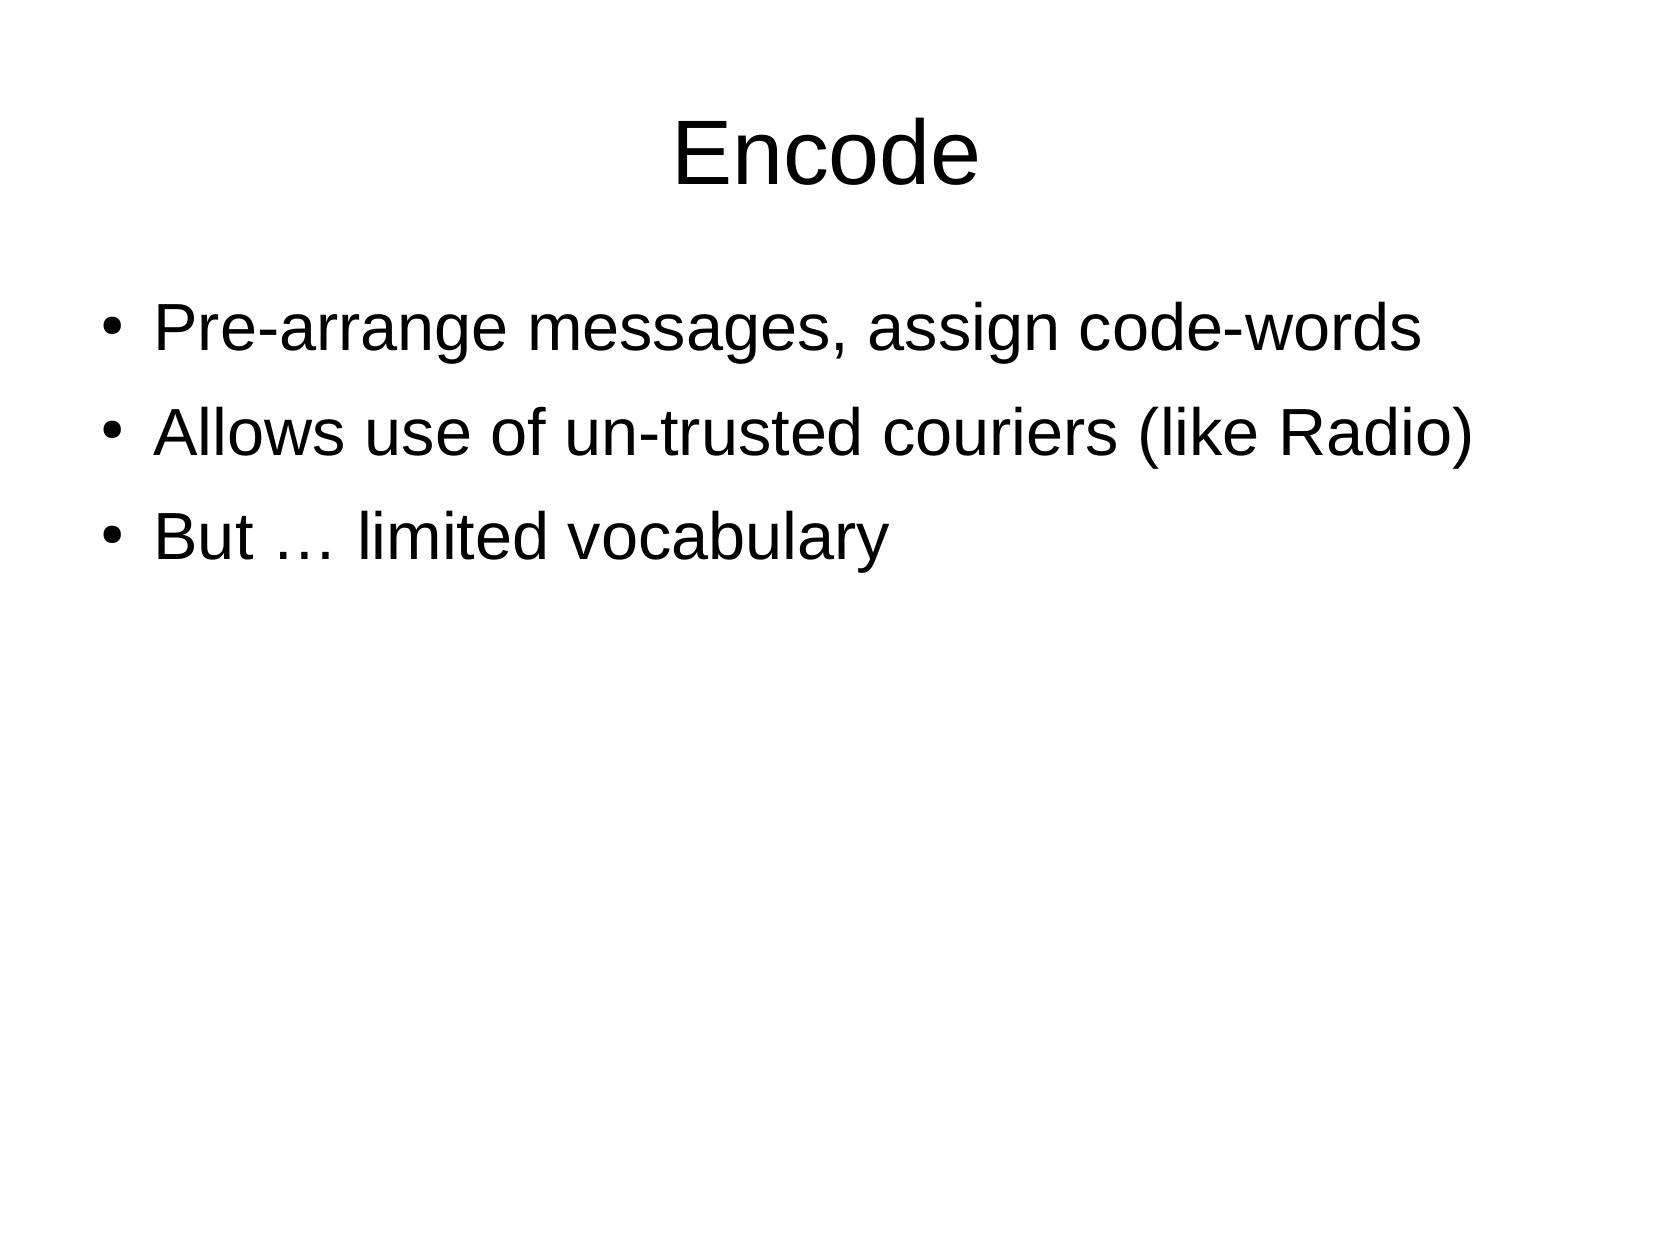

# Encode
Pre-arrange messages, assign code-words
Allows use of un-trusted couriers (like Radio)
But … limited vocabulary